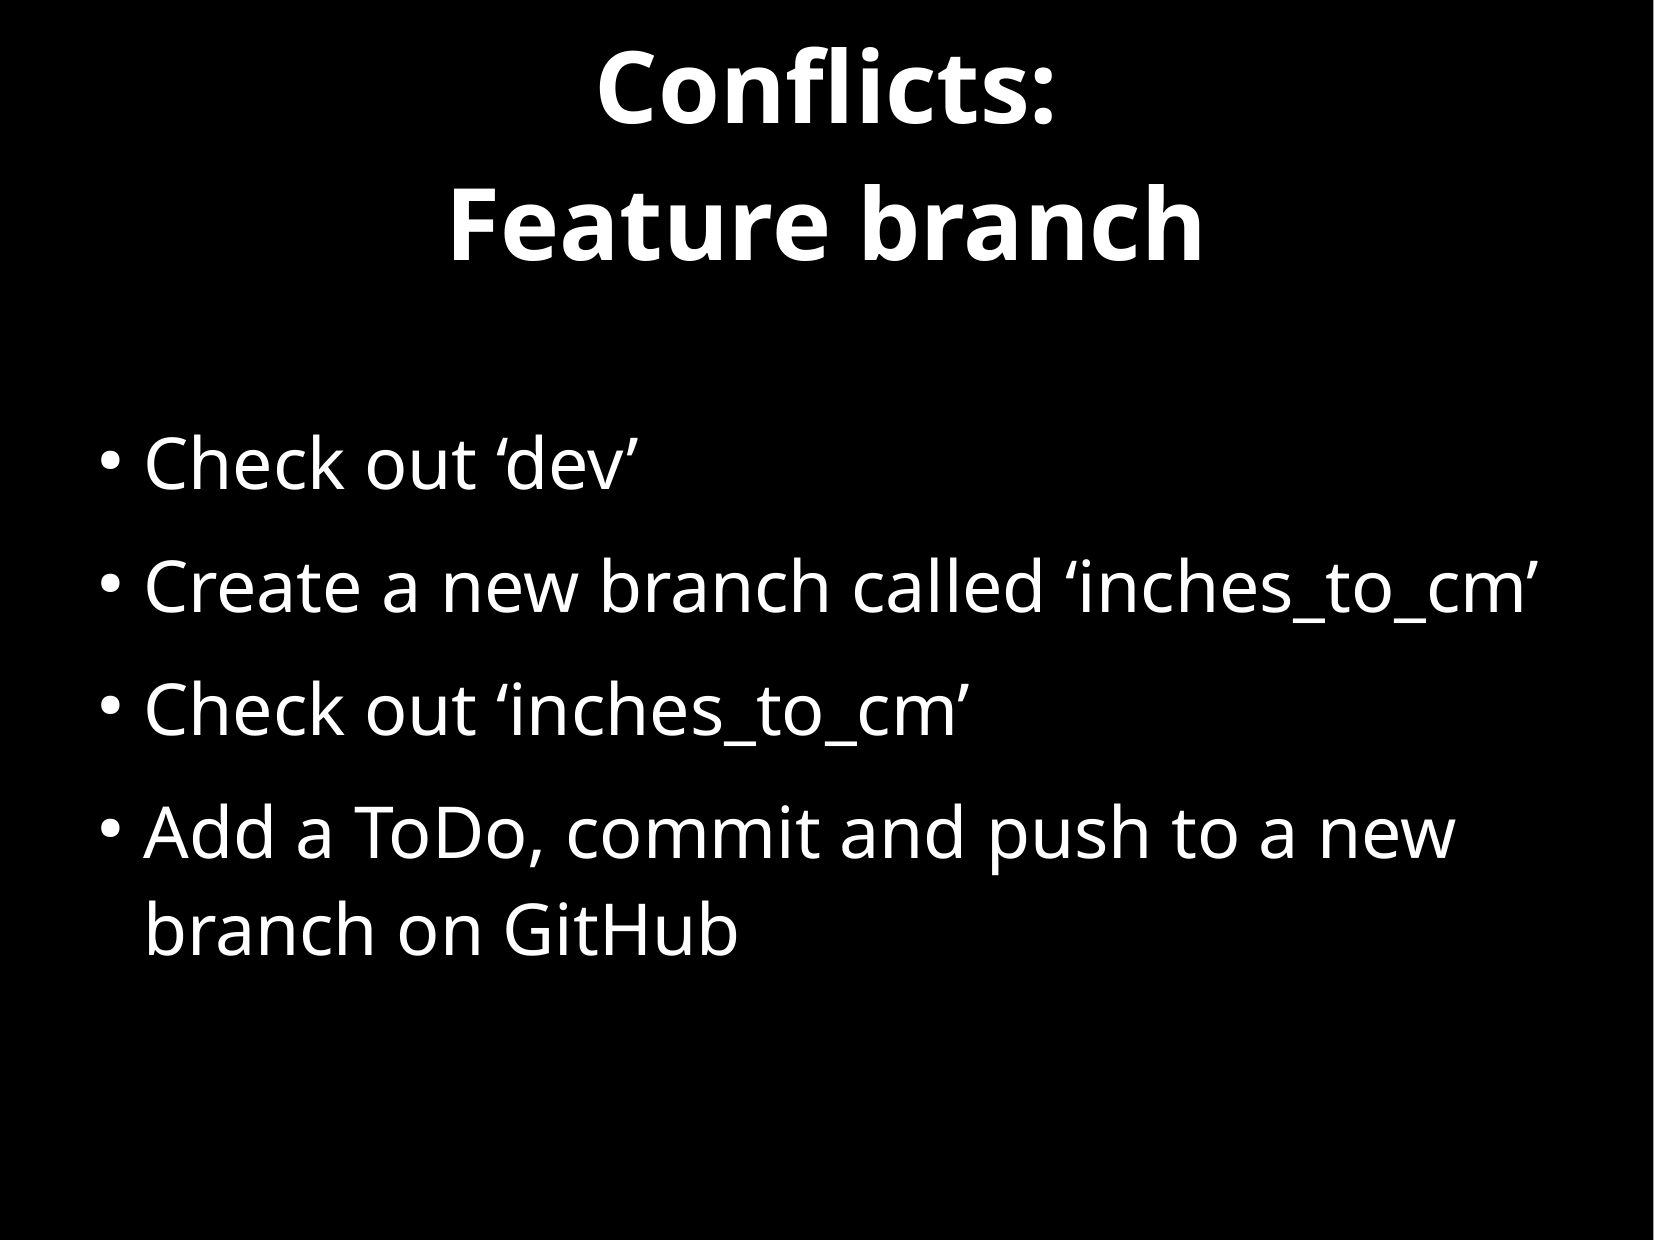

# Conflicts: Feature branch
Check out ‘dev’
Create a new branch called ‘inches_to_cm’
Check out ‘inches_to_cm’
Add a ToDo, commit and push to a new branch on GitHub